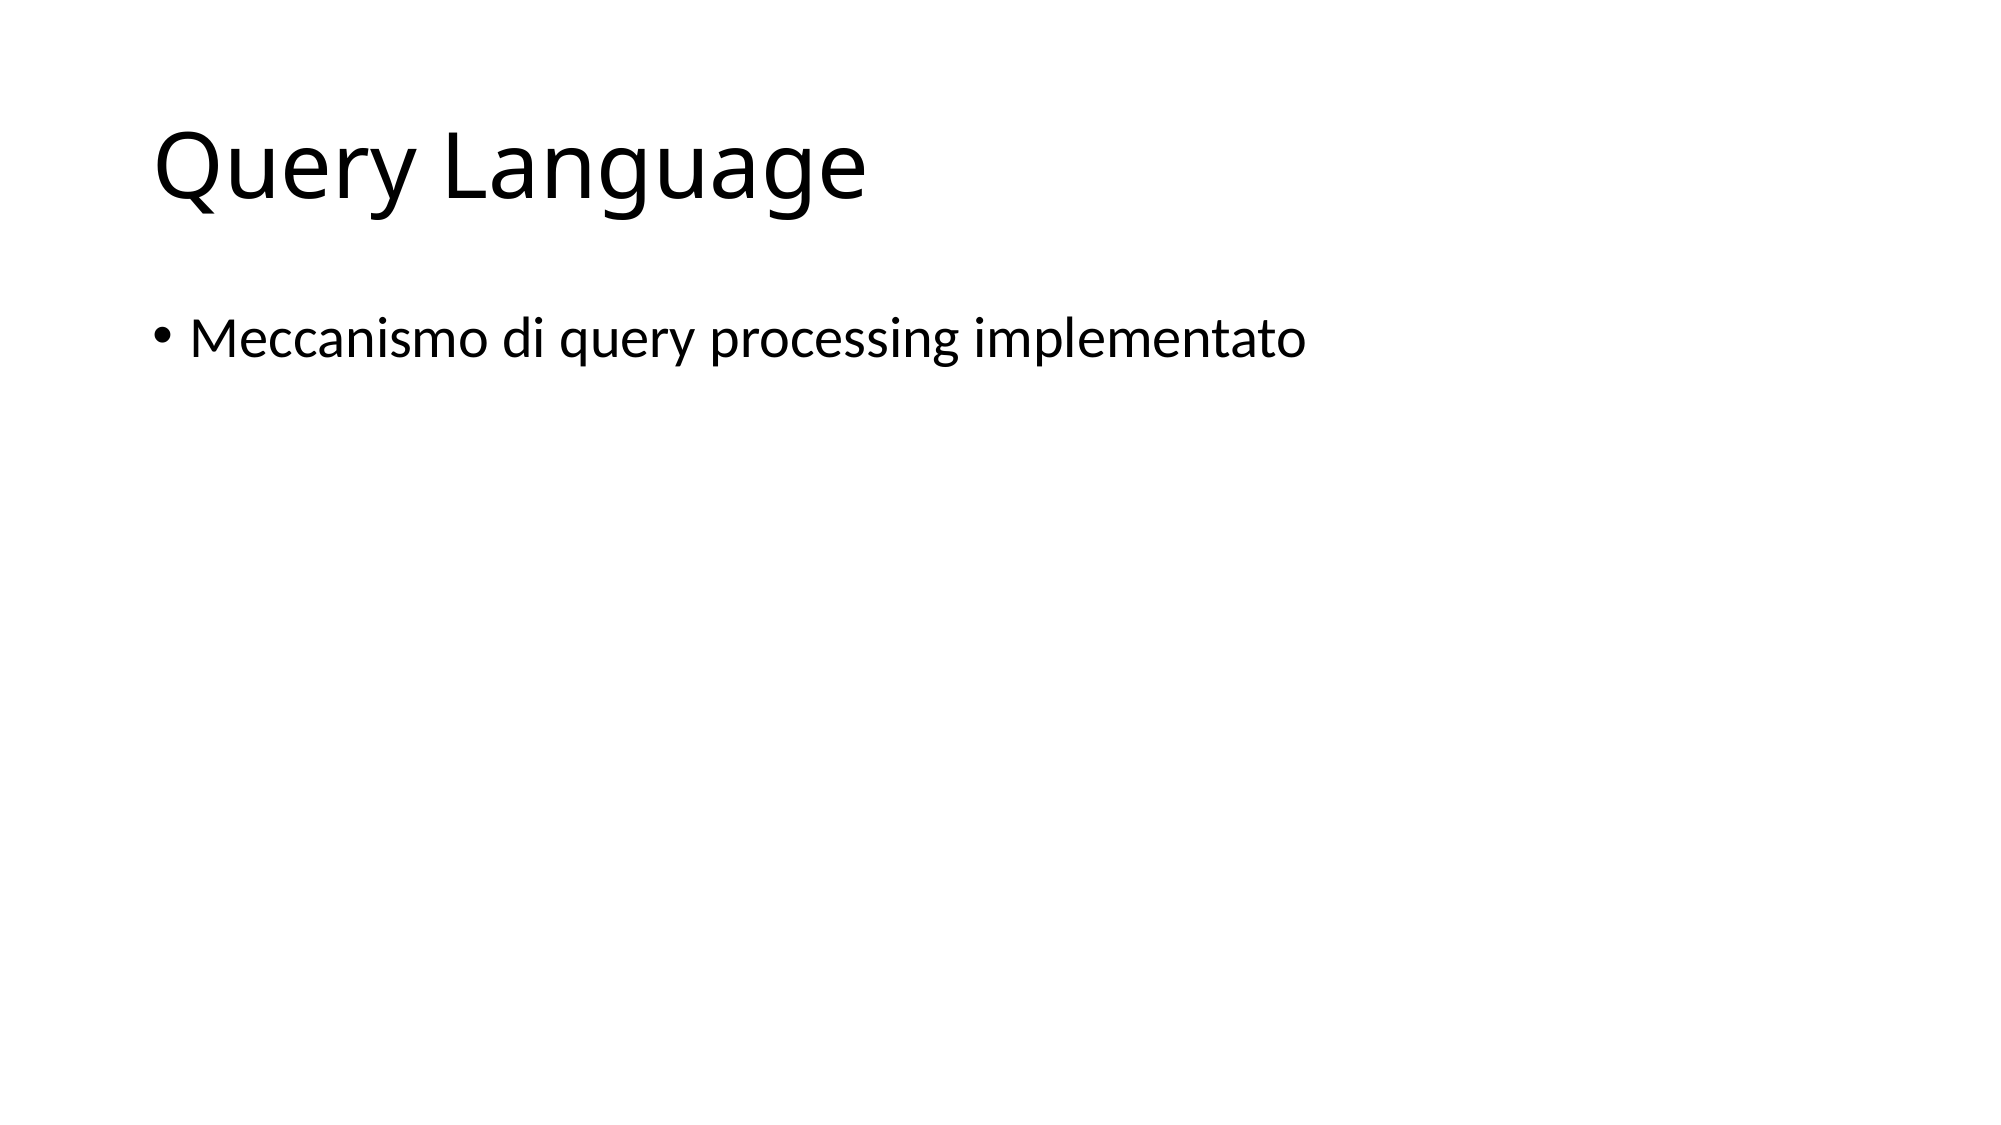

# Query Language
Meccanismo di query processing implementato